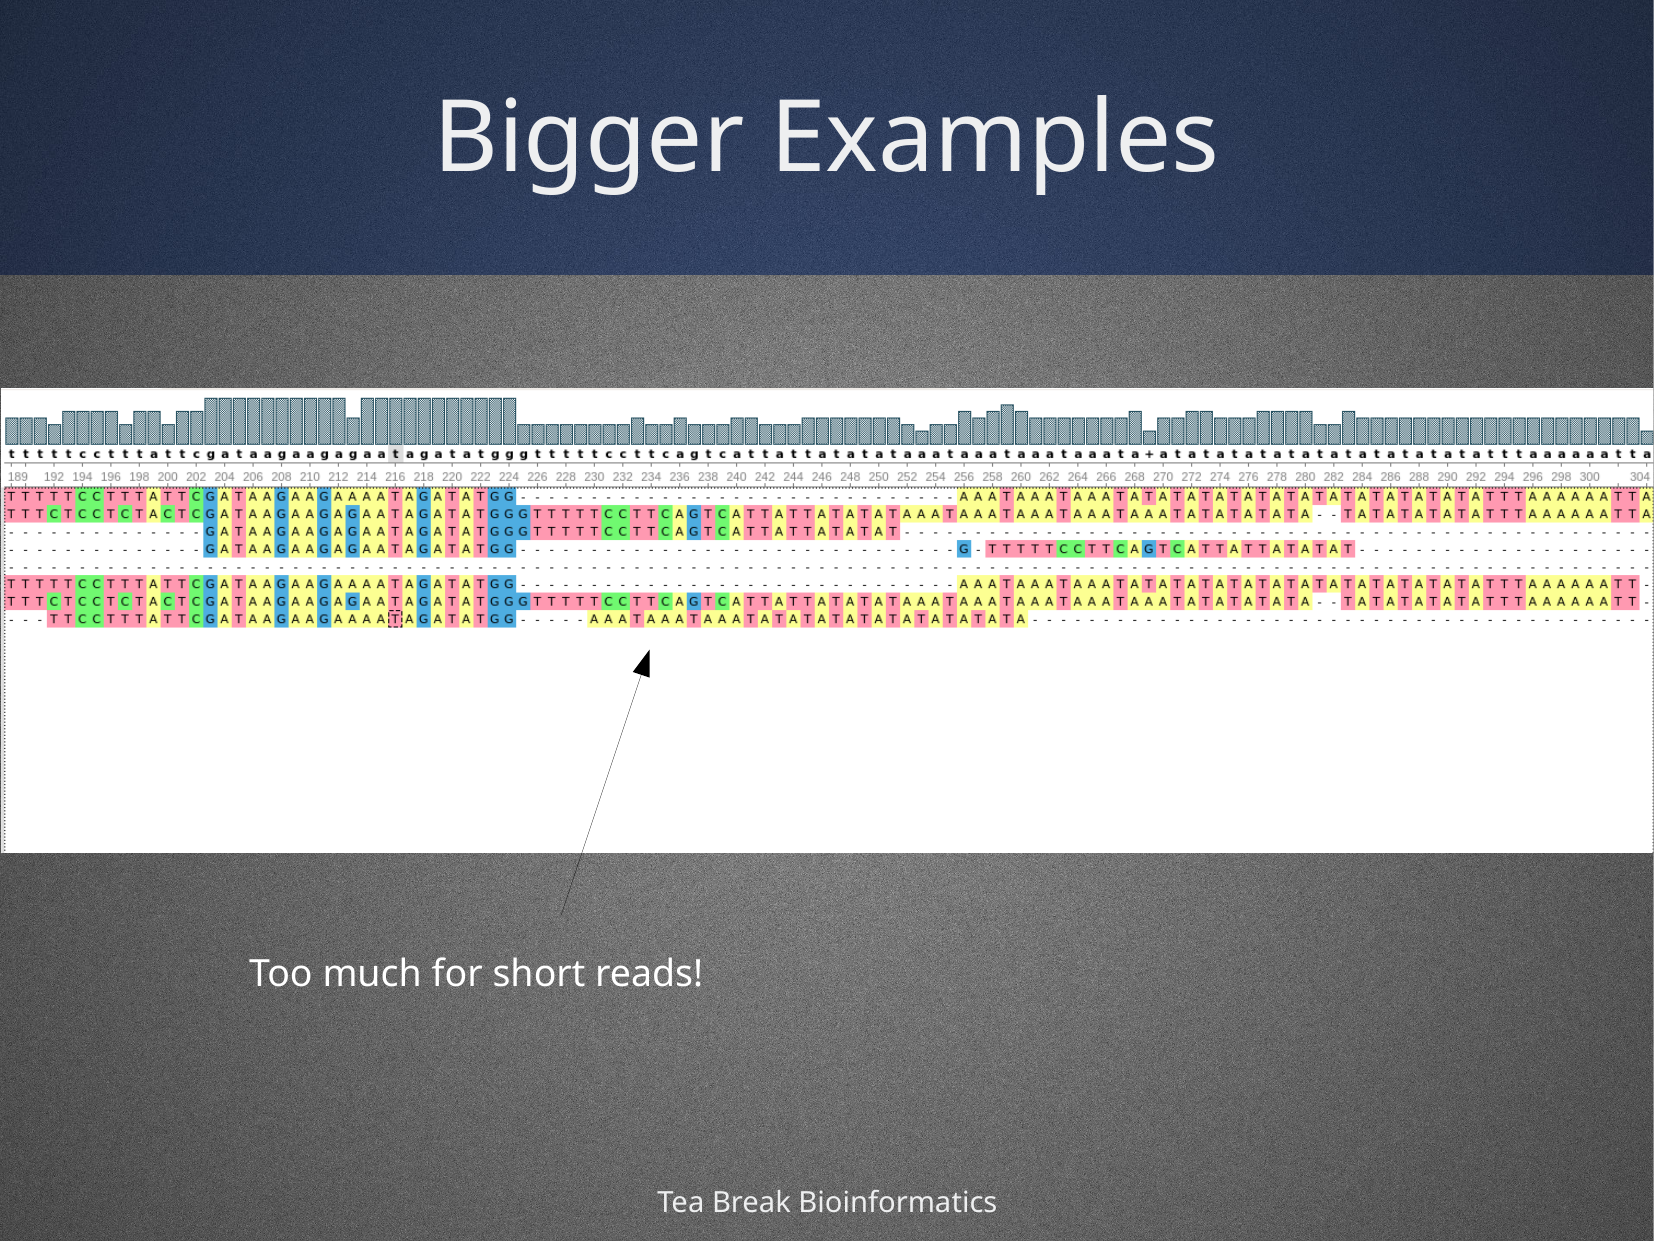

# Bigger Examples
Too much for short reads!